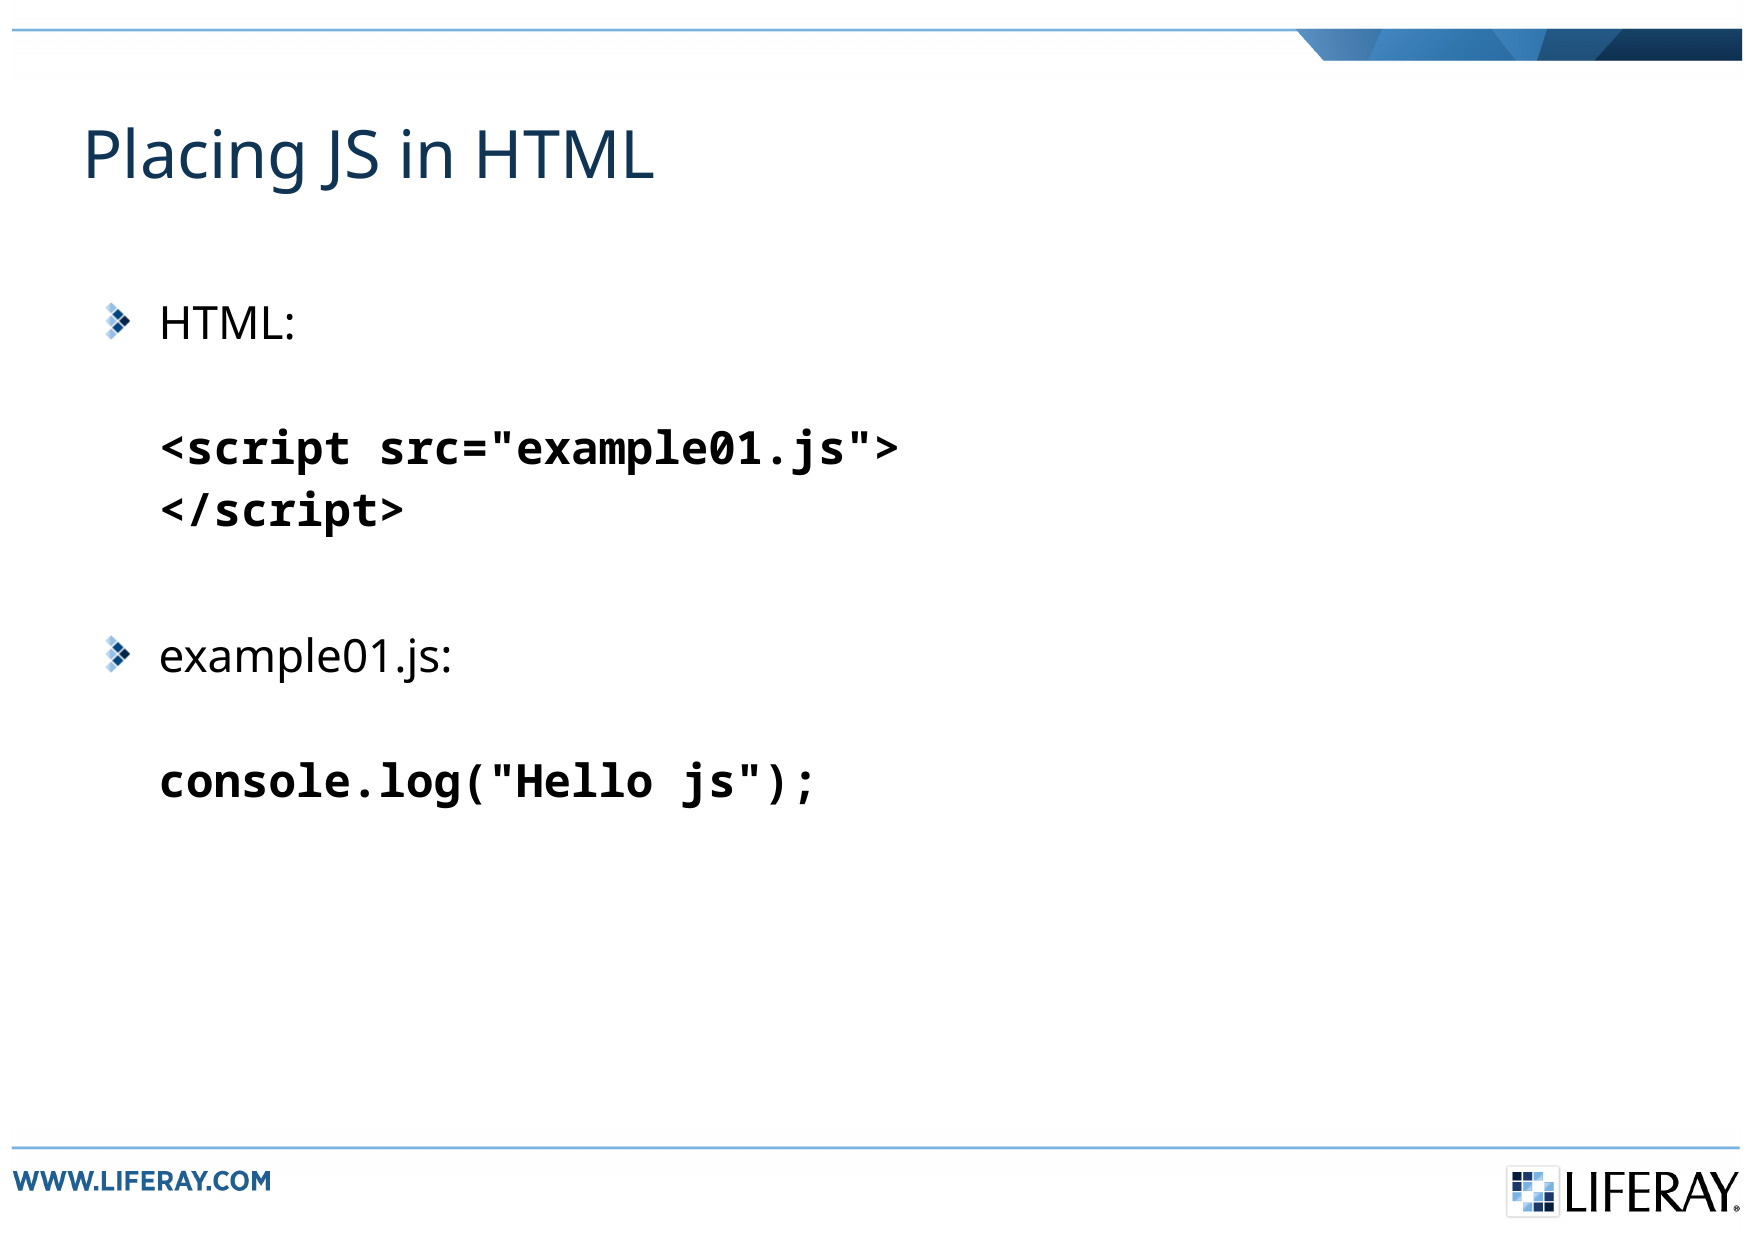

# Placing JS in HTML
HTML:
<script src="example01.js">
</script>
example01.js:
console.log("Hello js");